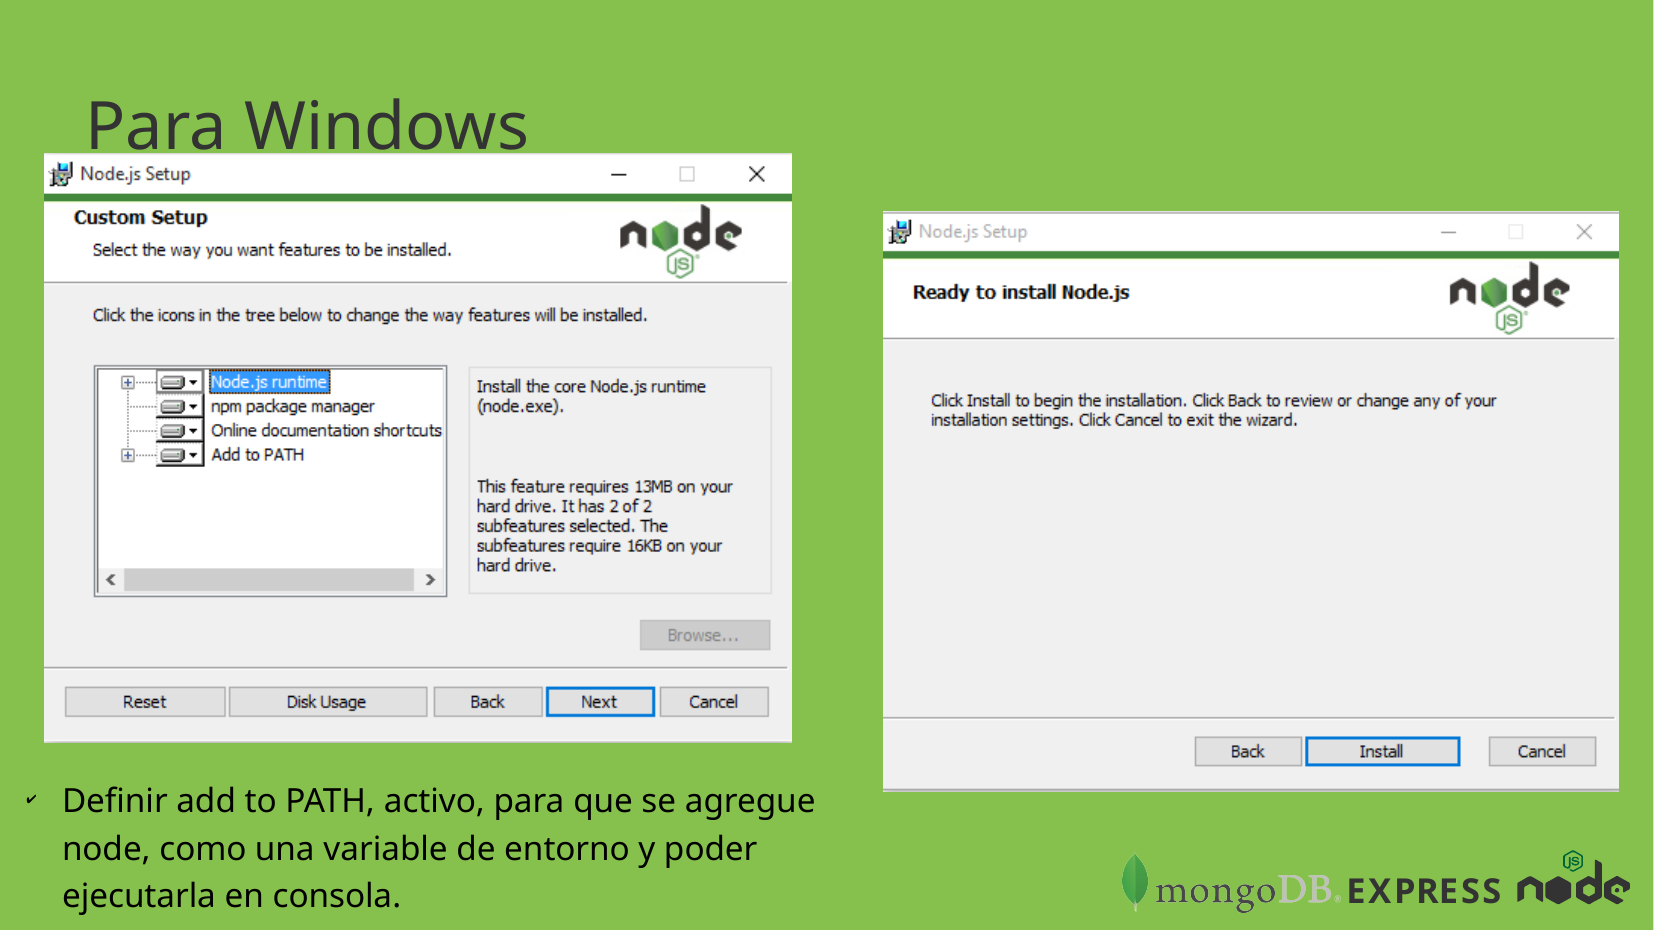

Para Windows
Definir add to PATH, activo, para que se agregue node, como una variable de entorno y poder ejecutarla en consola.